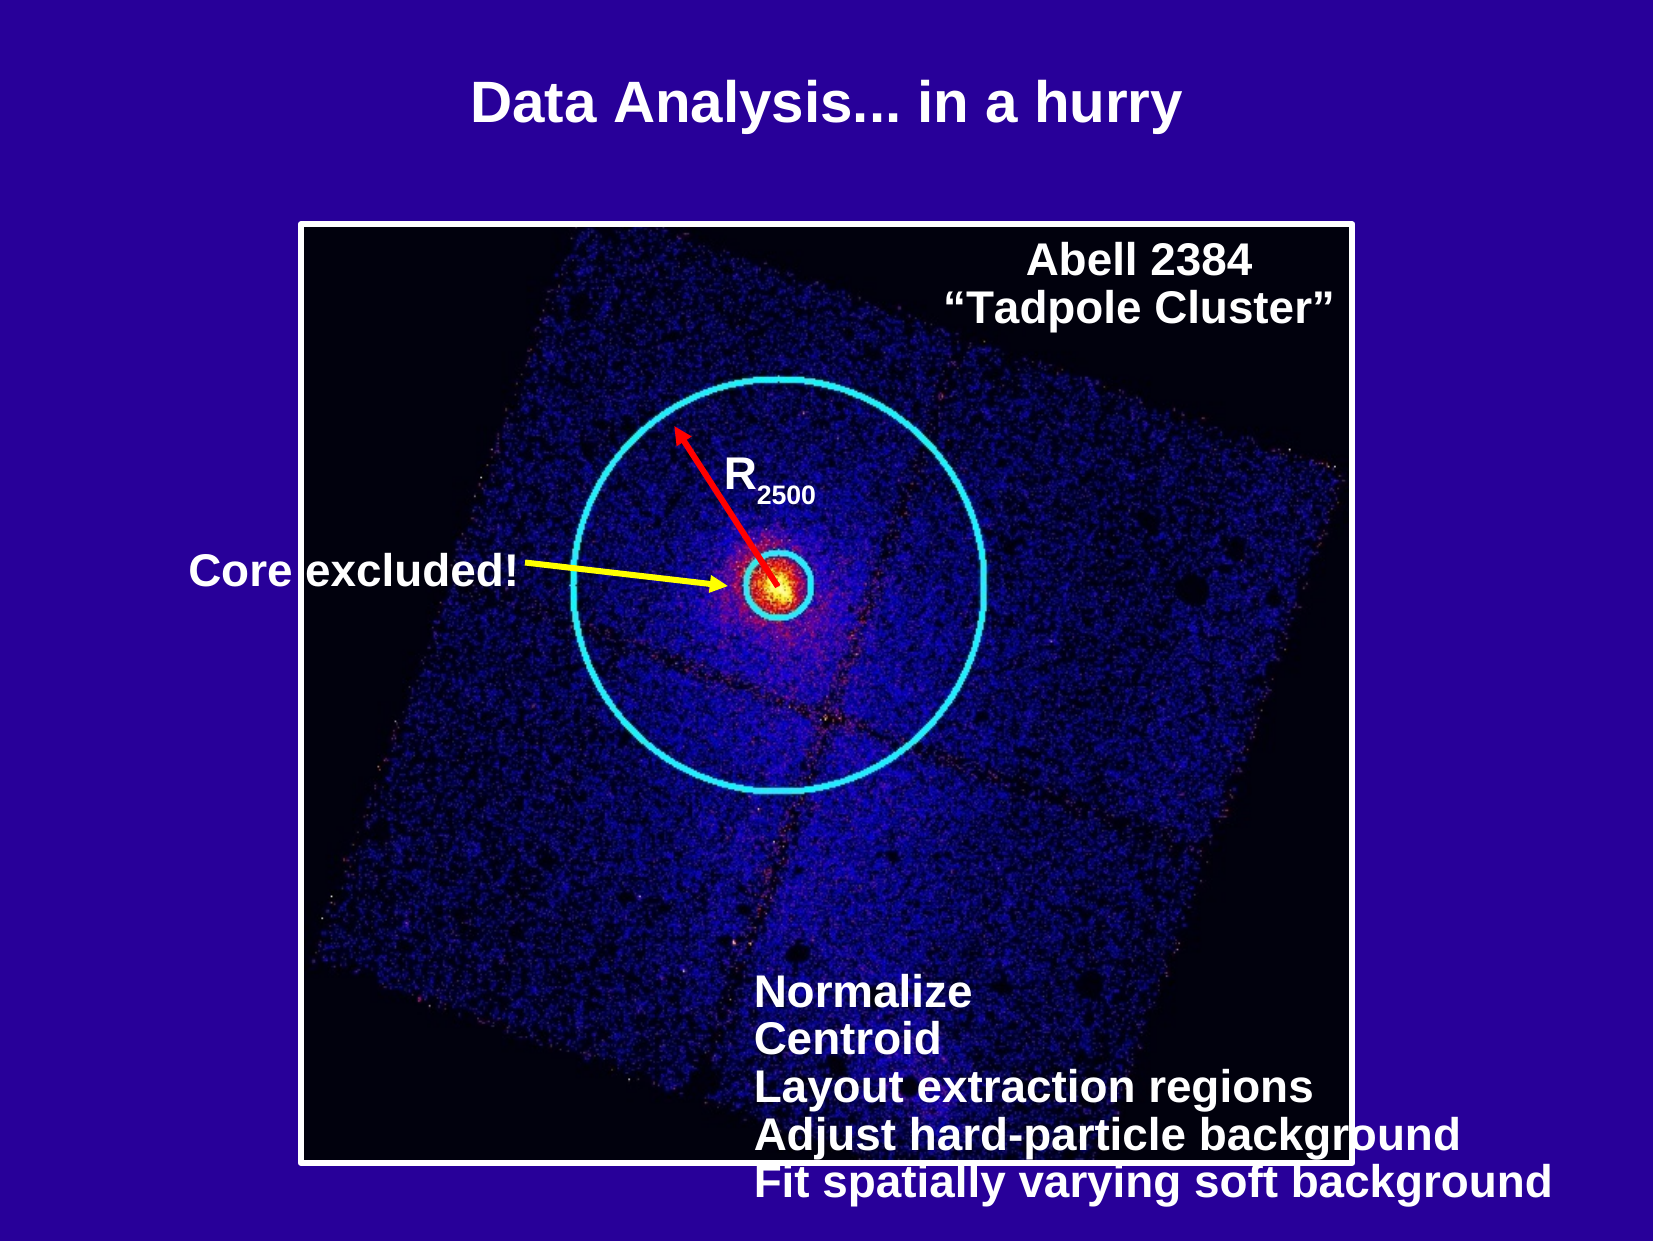

Data Analysis... in a hurry
Abell 2384
“Tadpole Cluster”
R2500
Core excluded!
 Normalize
 Centroid
 Layout extraction regions
 Adjust hard-particle background
 Fit spatially varying soft background